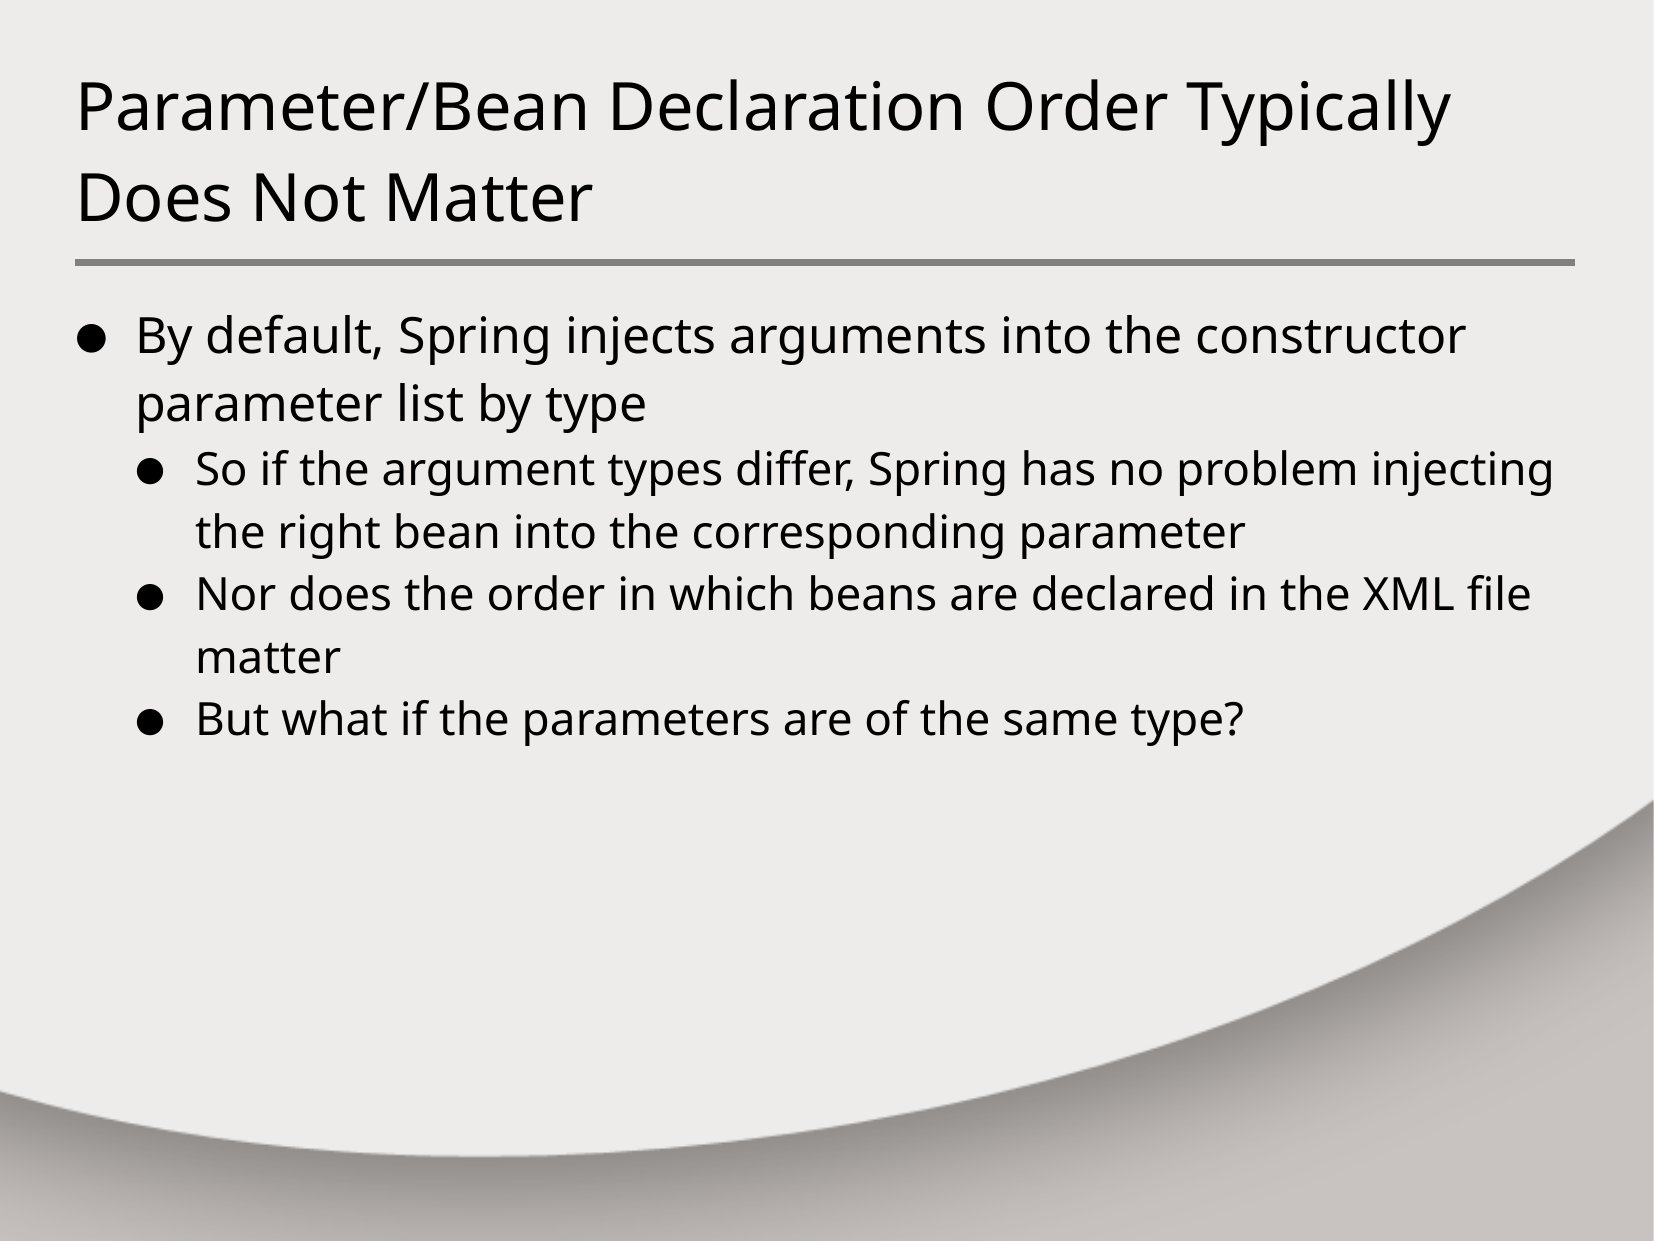

# Parameter/Bean Declaration Order Typically Does Not Matter
By default, Spring injects arguments into the constructor parameter list by type
So if the argument types differ, Spring has no problem injecting the right bean into the corresponding parameter
Nor does the order in which beans are declared in the XML file matter
But what if the parameters are of the same type?